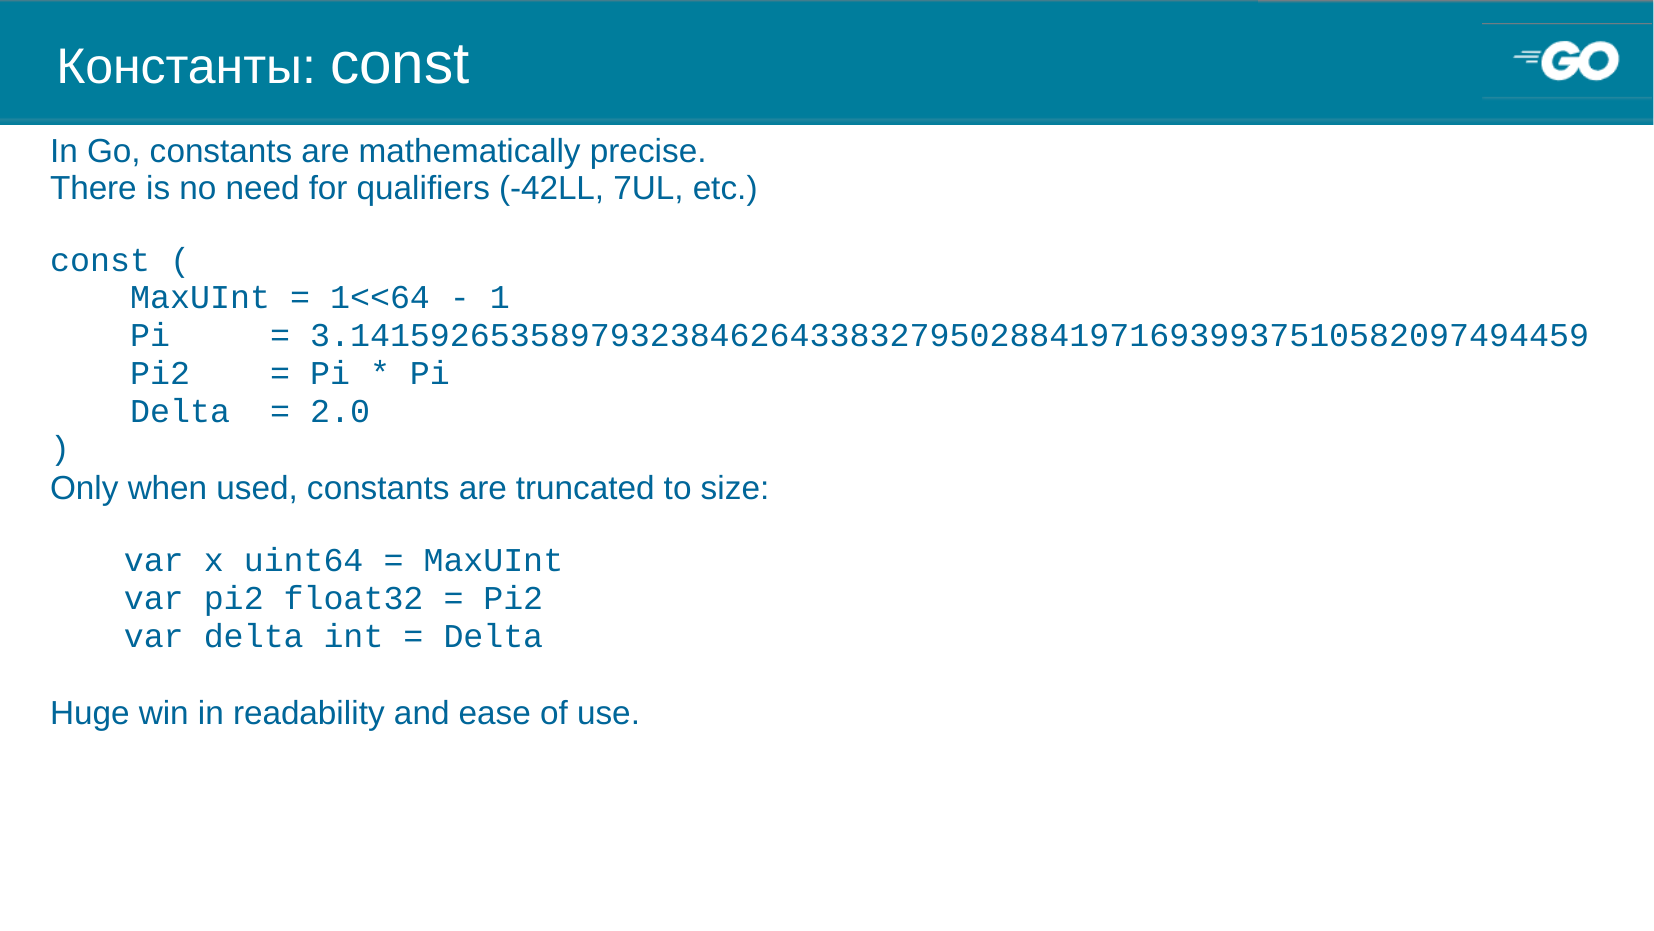

Константы: const
In Go, constants are mathematically precise.
There is no need for qualifiers (-42LL, 7UL, etc.)
const (
 MaxUInt = 1<<64 - 1
 Pi = 3.14159265358979323846264338327950288419716939937510582097494459
 Pi2 = Pi * Pi
 Delta = 2.0
)
Only when used, constants are truncated to size:
	var x uint64 = MaxUInt
	var pi2 float32 = Pi2
	var delta int = Delta
Huge win in readability and ease of use.